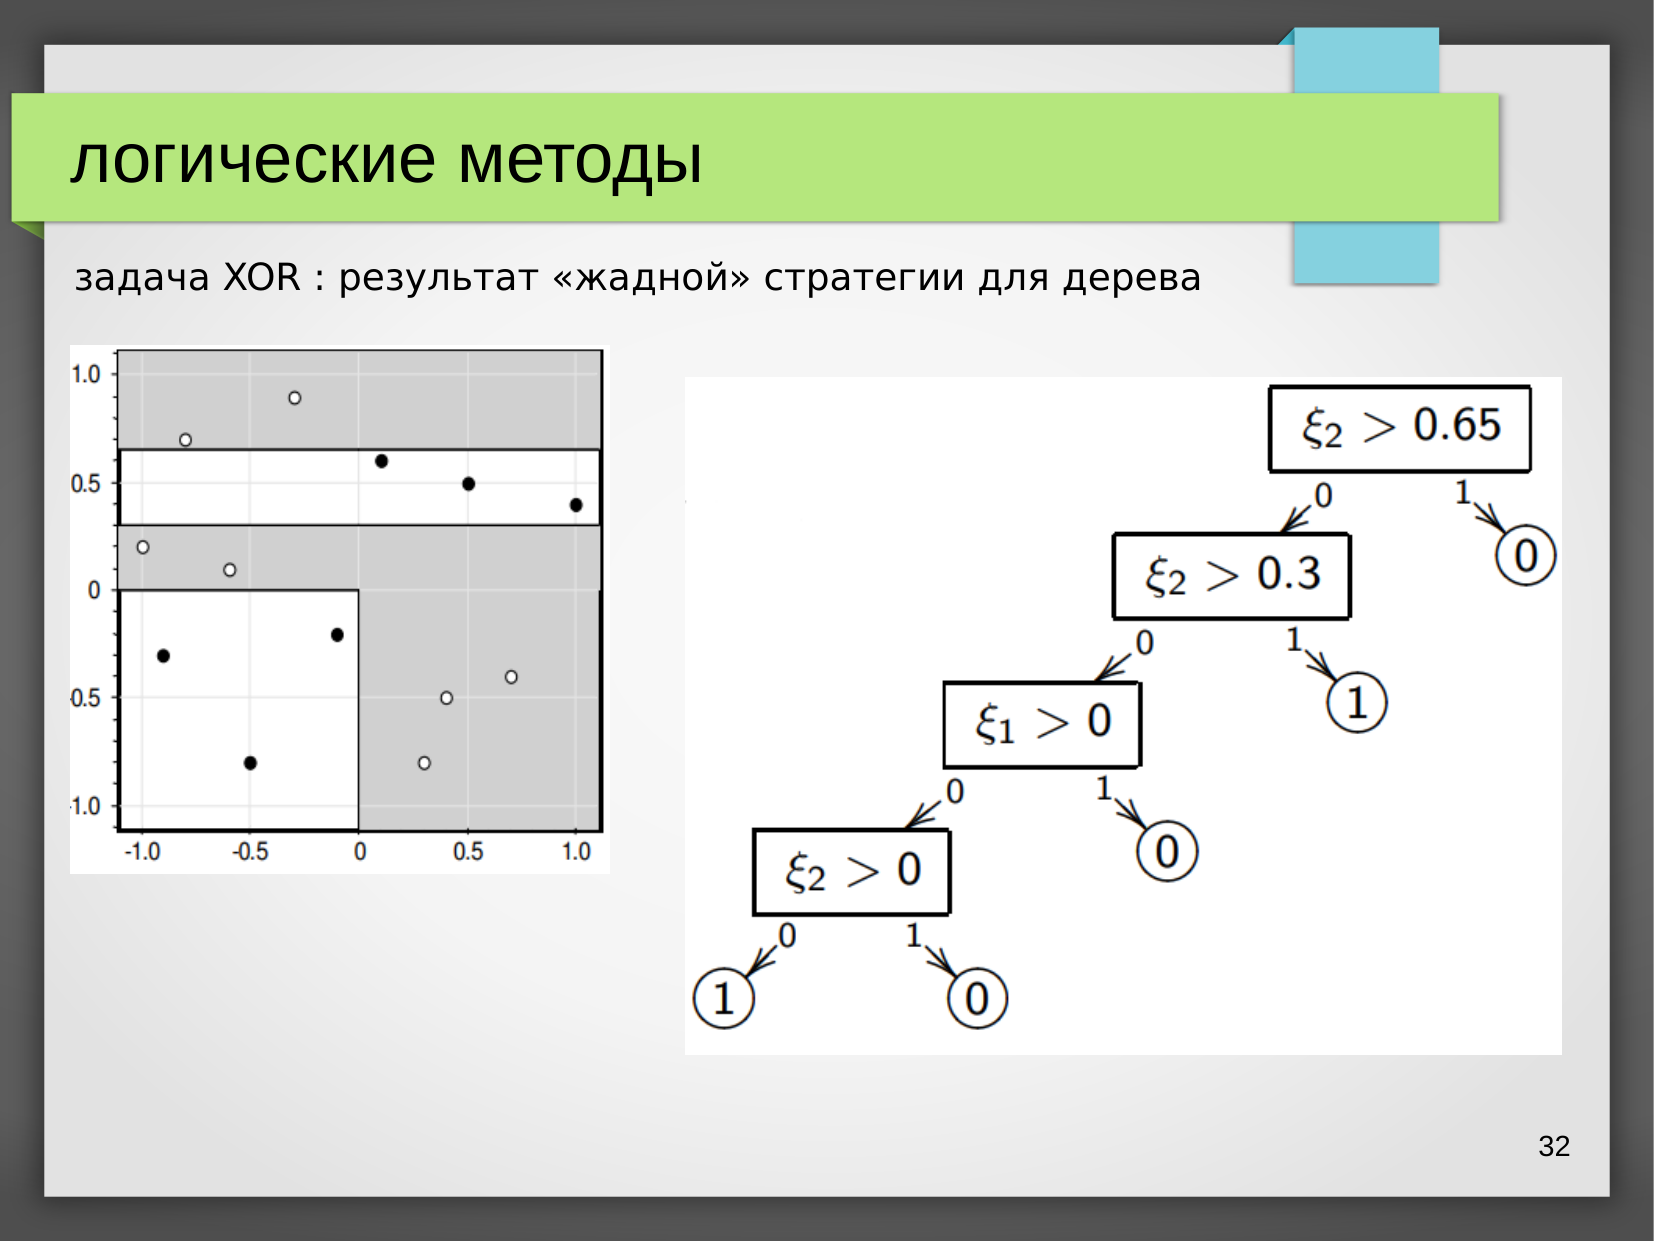

# логические методы
задача XOR : результат «жадной» стратегии для дерева
32